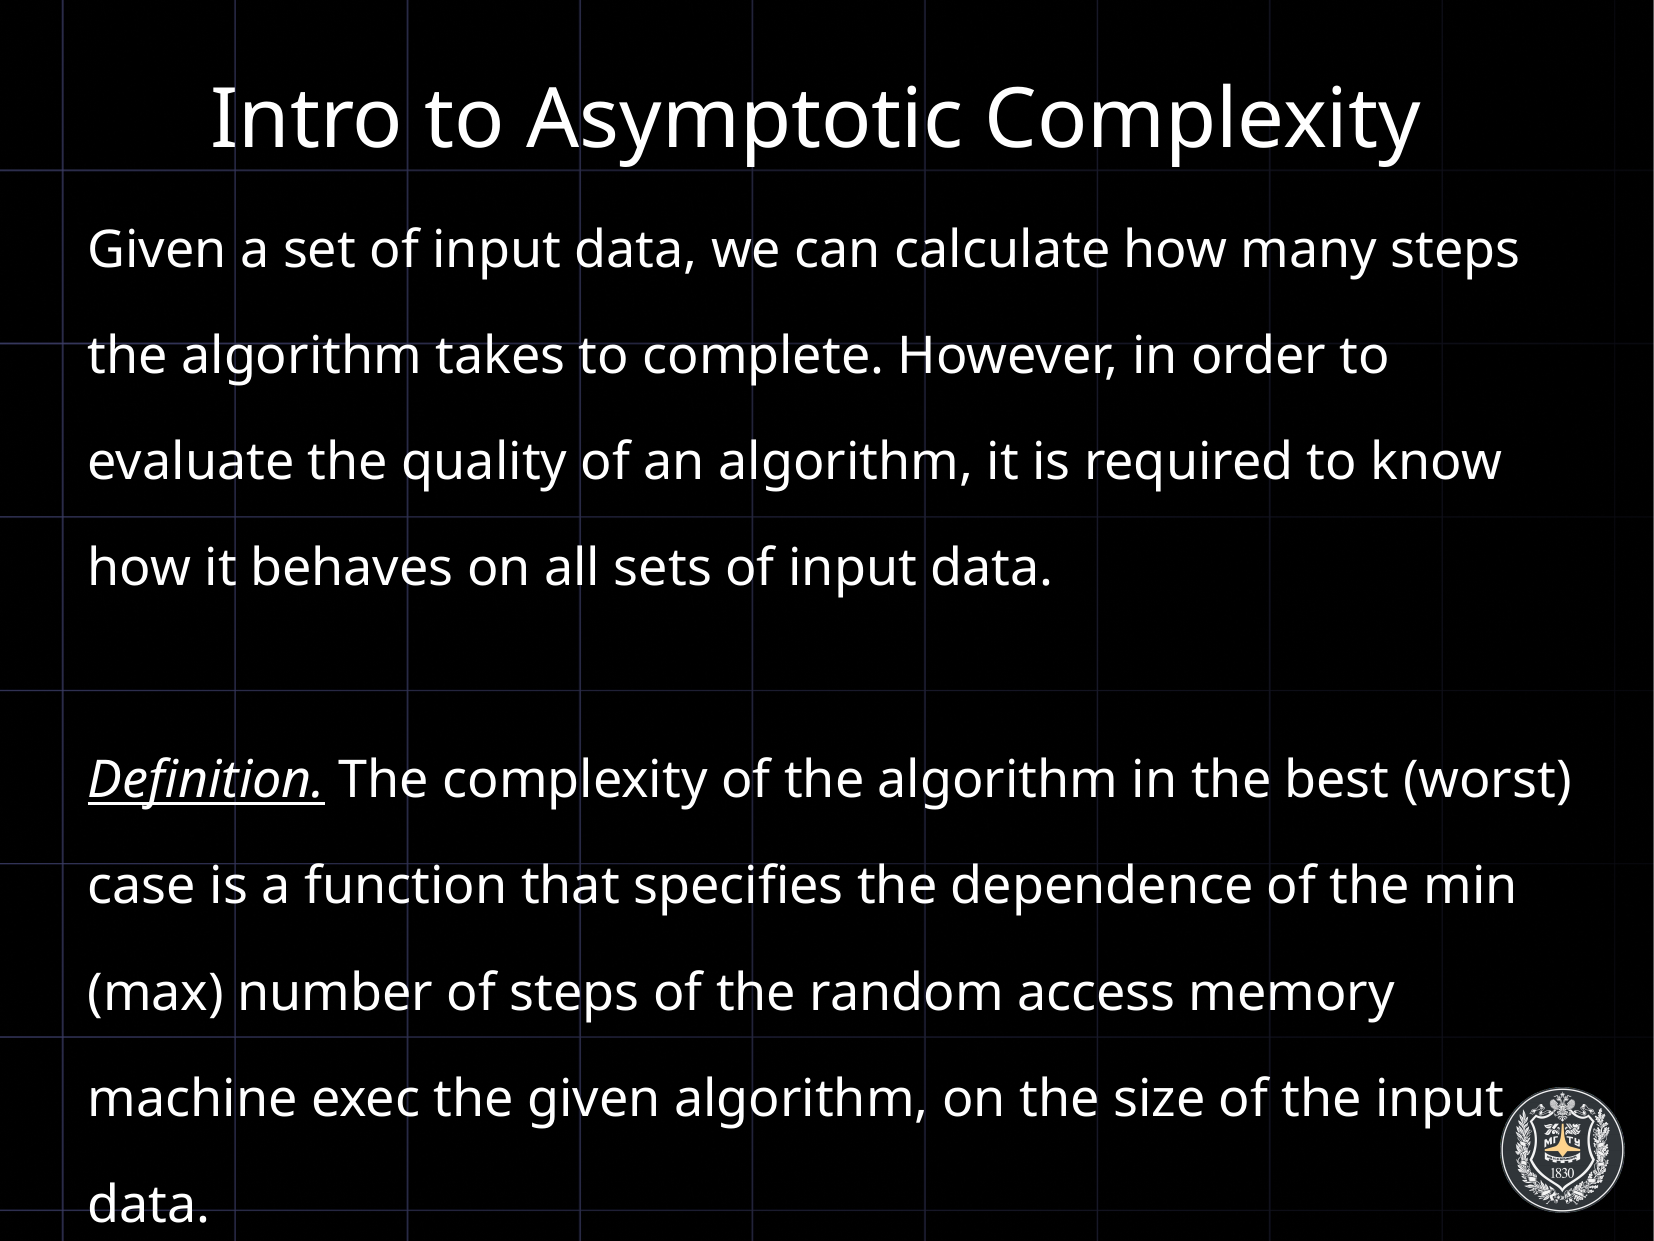

# Intro to Asymptotic Complexity
Given a set of input data, we can calculate how many steps the algorithm takes to complete. However, in order to evaluate the quality of an algorithm, it is required to know how it behaves on all sets of input data.
Definition. The complexity of the algorithm in the best (worst) case is a function that specifies the dependence of the min (max) number of steps of the random access memory machine exec the given algorithm, on the size of the input data.